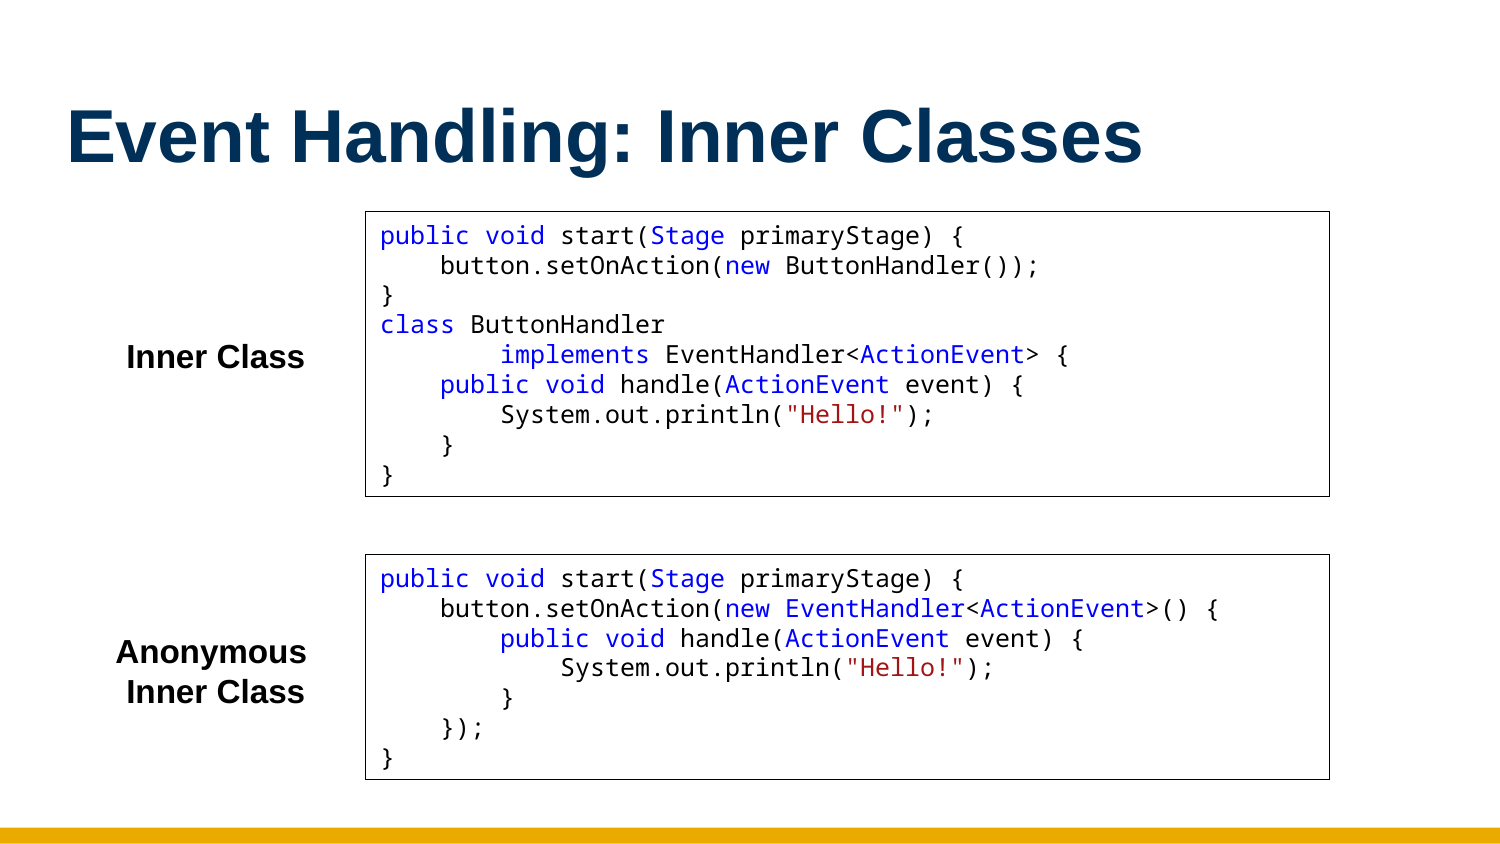

# Event Handling: Inner Classes
public void start(Stage primaryStage) {
    button.setOnAction(new ButtonHandler());
}
class ButtonHandler
 implements EventHandler<ActionEvent> {
    public void handle(ActionEvent event) {
        System.out.println("Hello!");
    }
}
Inner Class
public void start(Stage primaryStage) {
    button.setOnAction(new EventHandler<ActionEvent>() {
        public void handle(ActionEvent event) {
        System.out.println("Hello!");
    }
    });
}
Anonymous
Inner Class